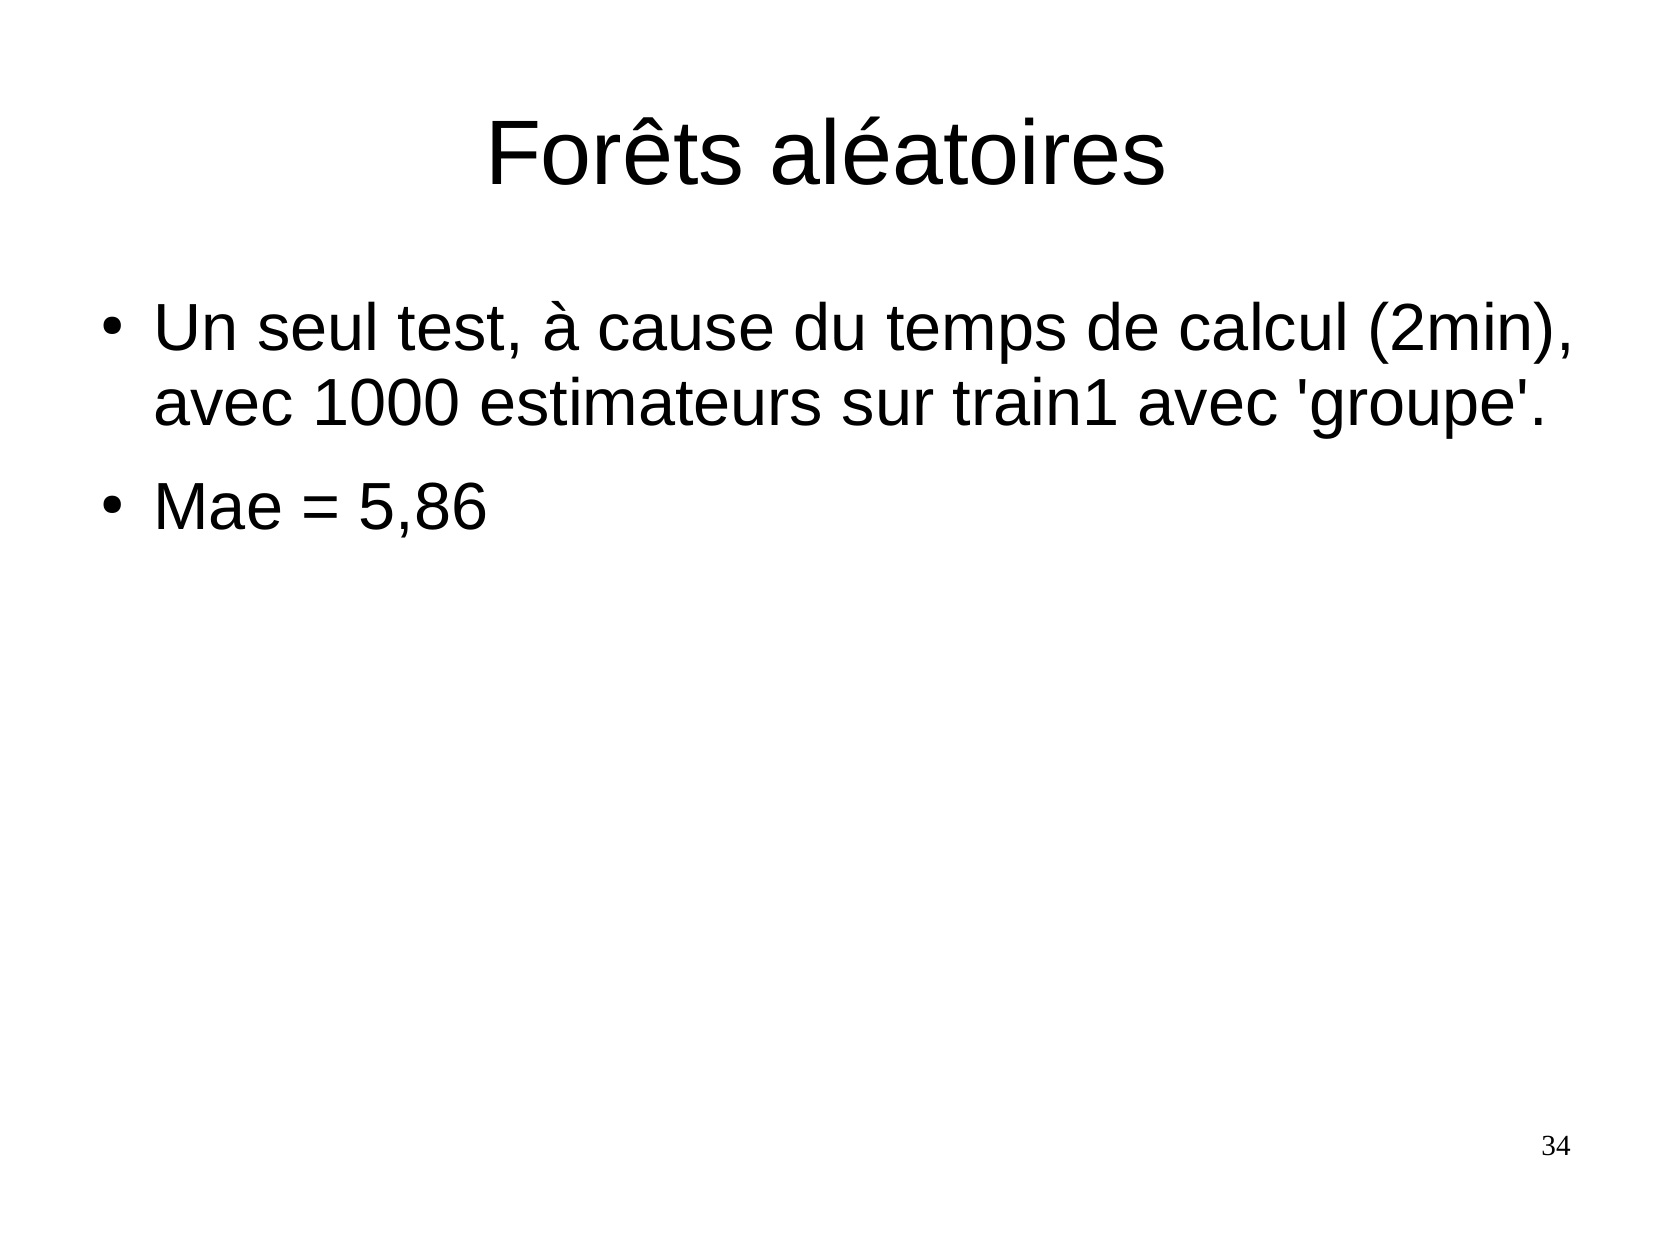

# Forêts aléatoires
Un seul test, à cause du temps de calcul (2min), avec 1000 estimateurs sur train1 avec 'groupe'.
Mae = 5,86
34